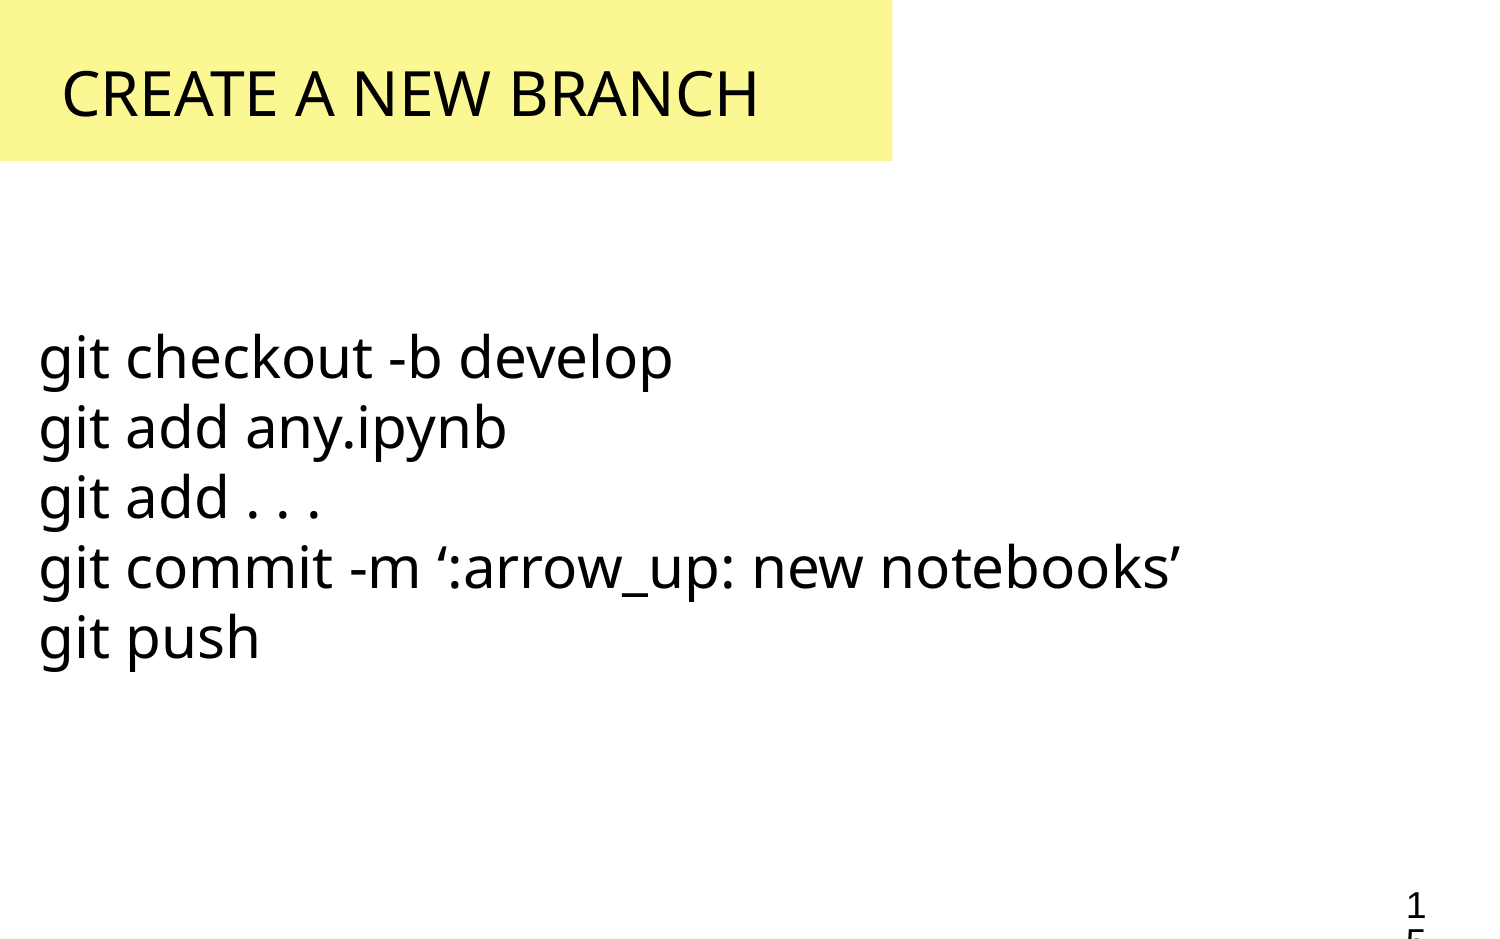

CREATE A NEW BRANCH
git checkout -b develop
git add any.ipynb
git add . . .
git commit -m ‘:arrow_up: new notebooks’
git push